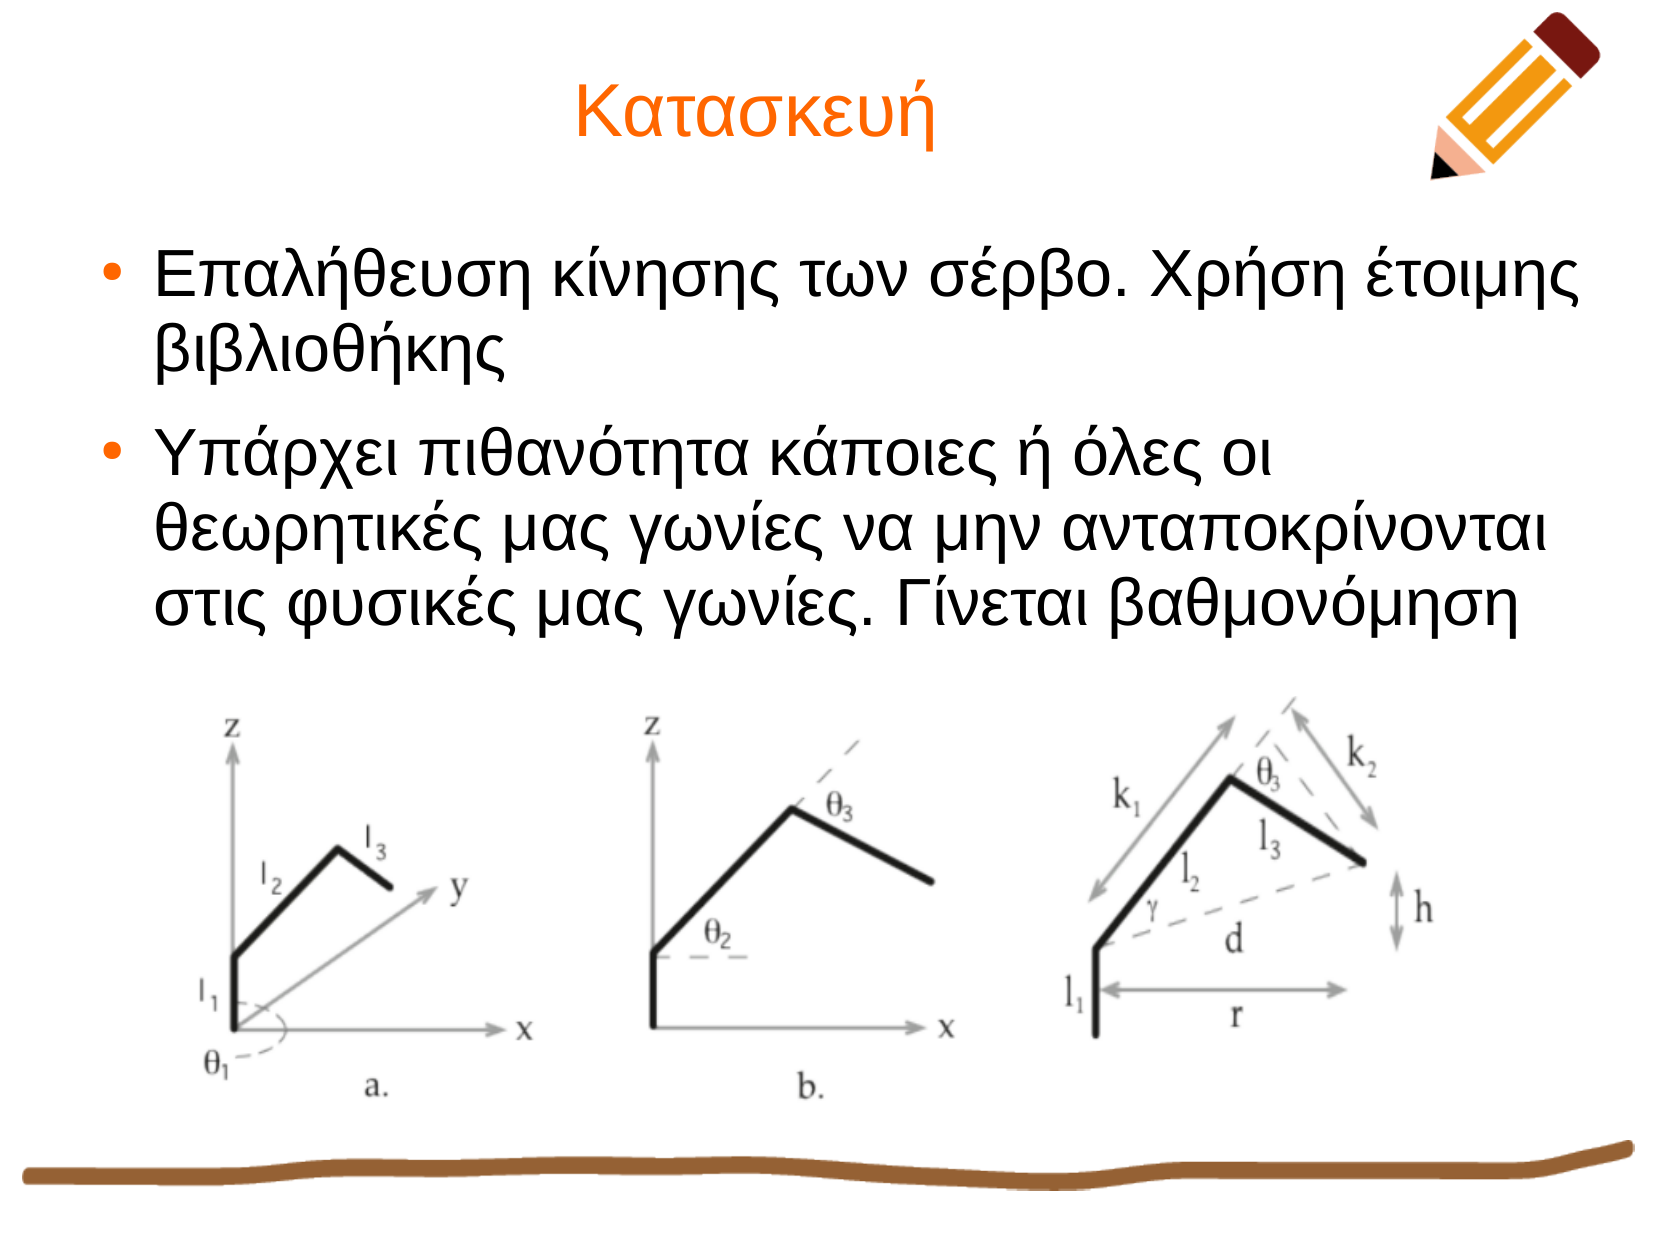

# Κατασκευή
Επαλήθευση κίνησης των σέρβο. Χρήση έτοιμης βιβλιοθήκης
Υπάρχει πιθανότητα κάποιες ή όλες οι θεωρητικές μας γωνίες να μην ανταποκρίνονται στις φυσικές μας γωνίες. Γίνεται βαθμονόμηση